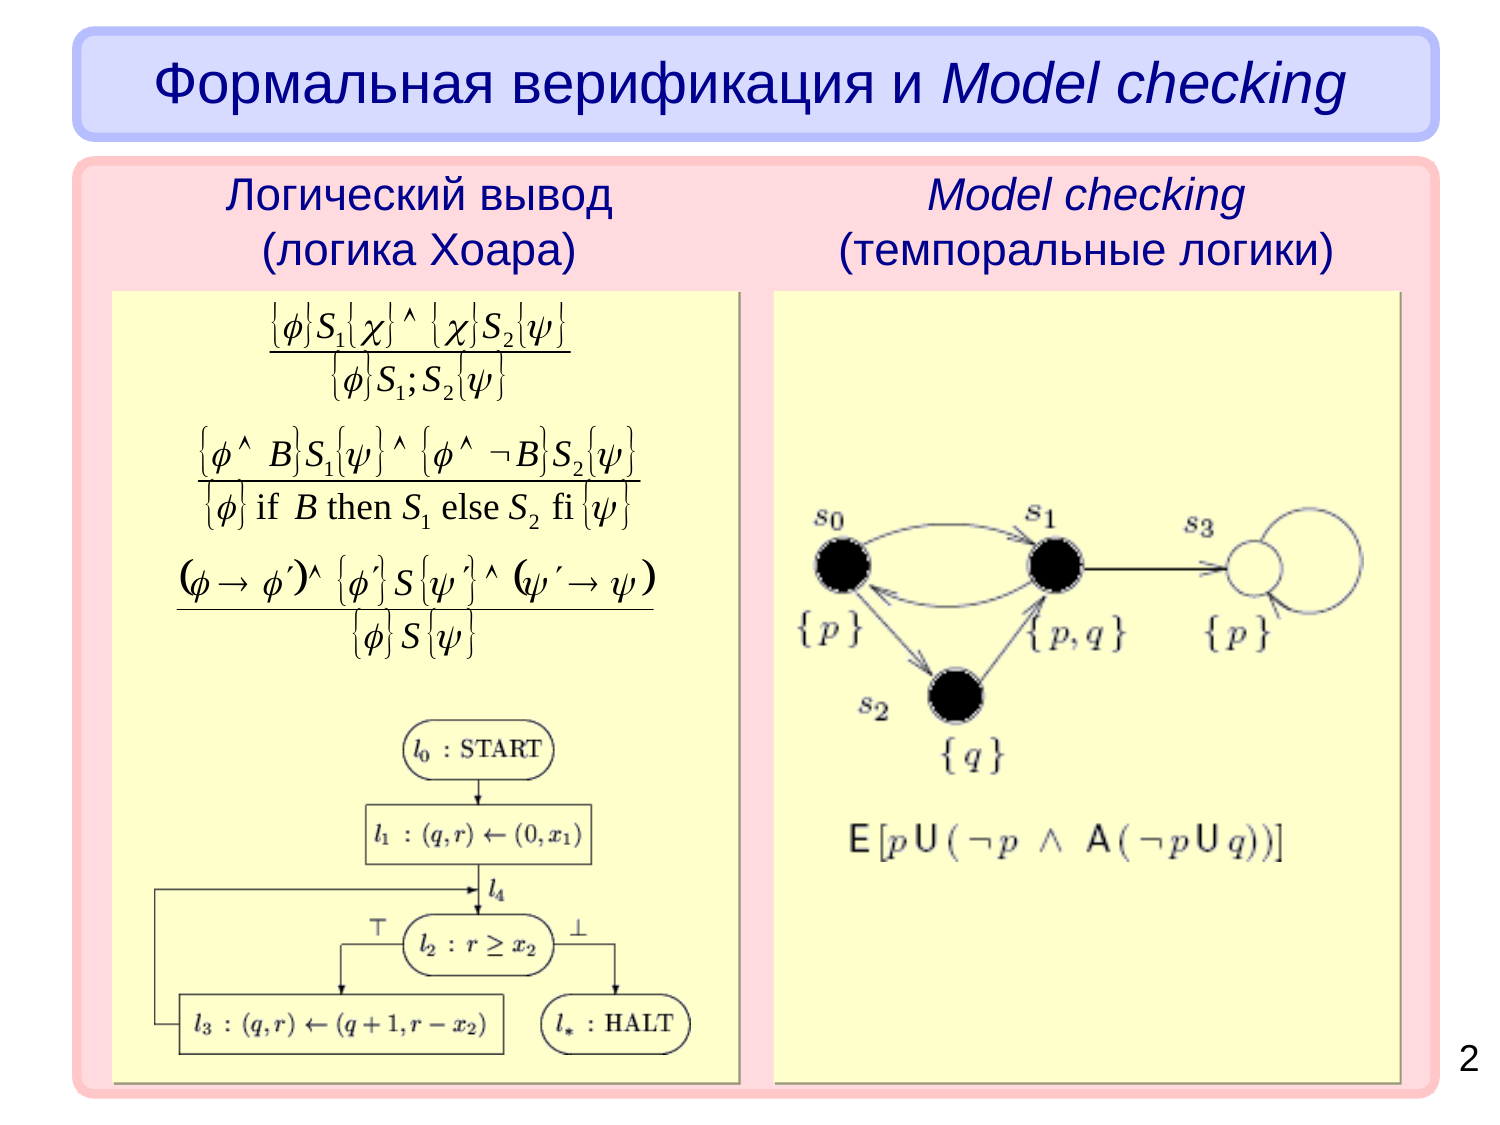

# Формальная верификация и Model сhecking
Логический вывод
(логика Хоара)
Model checking (темпоральные логики)
2